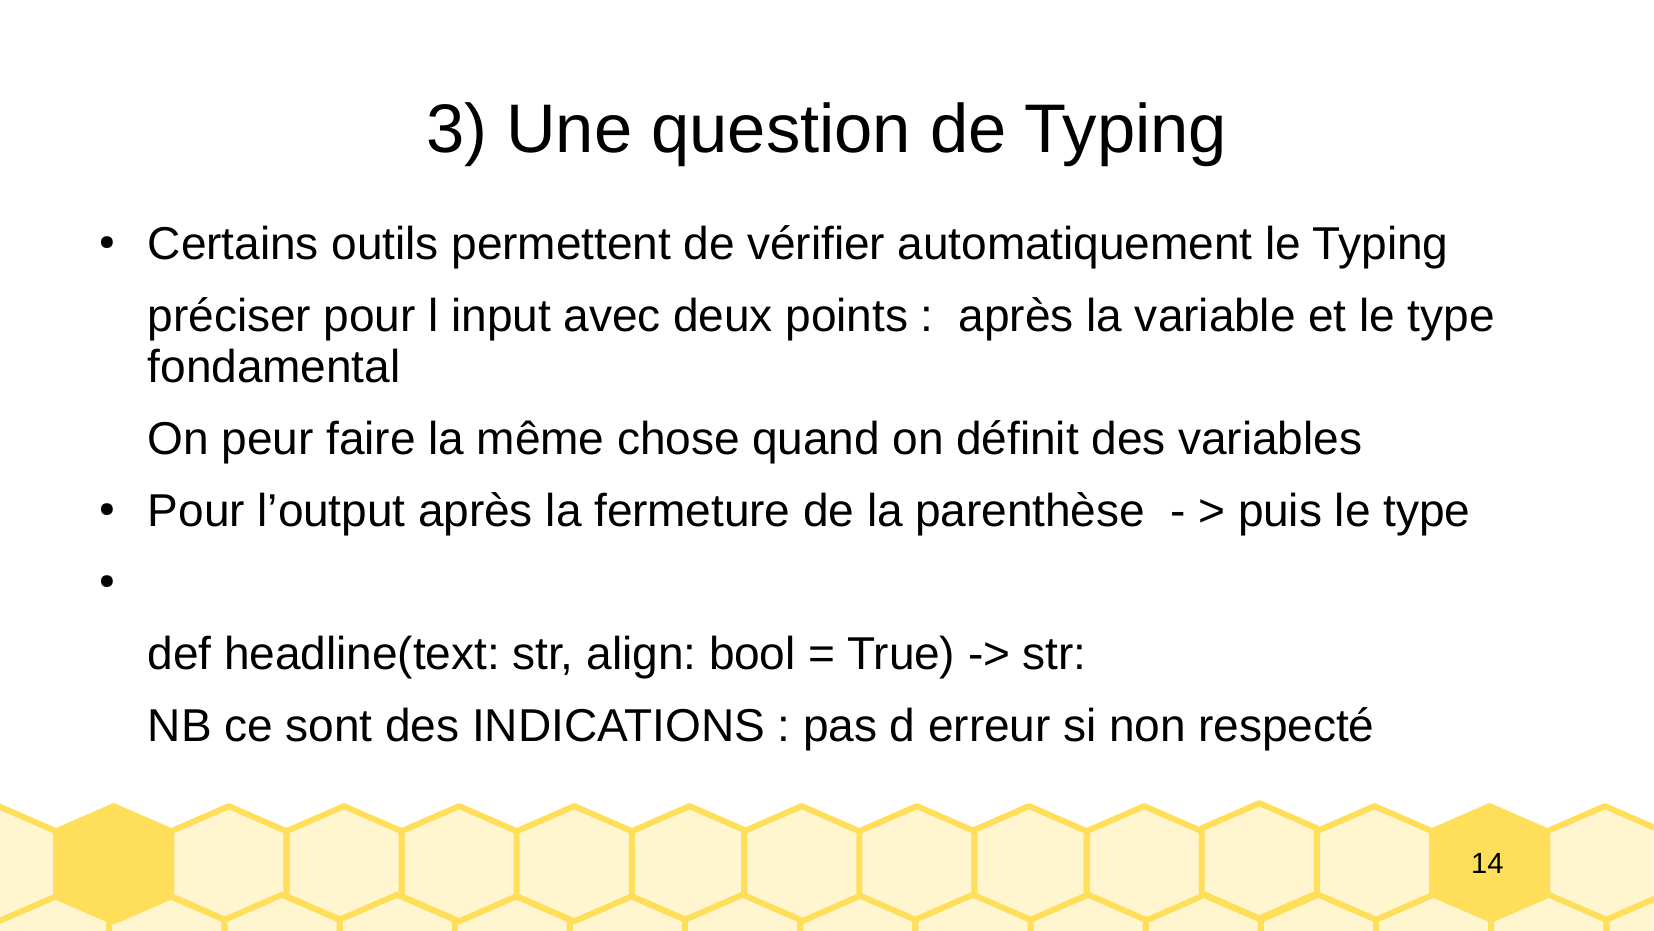

3) Une question de Typing
# Certains outils permettent de vérifier automatiquement le Typing
préciser pour l input avec deux points : après la variable et le type fondamental
On peur faire la même chose quand on définit des variables
Pour l’output après la fermeture de la parenthèse - > puis le type
def headline(text: str, align: bool = True) -> str:
NB ce sont des INDICATIONS : pas d erreur si non respecté